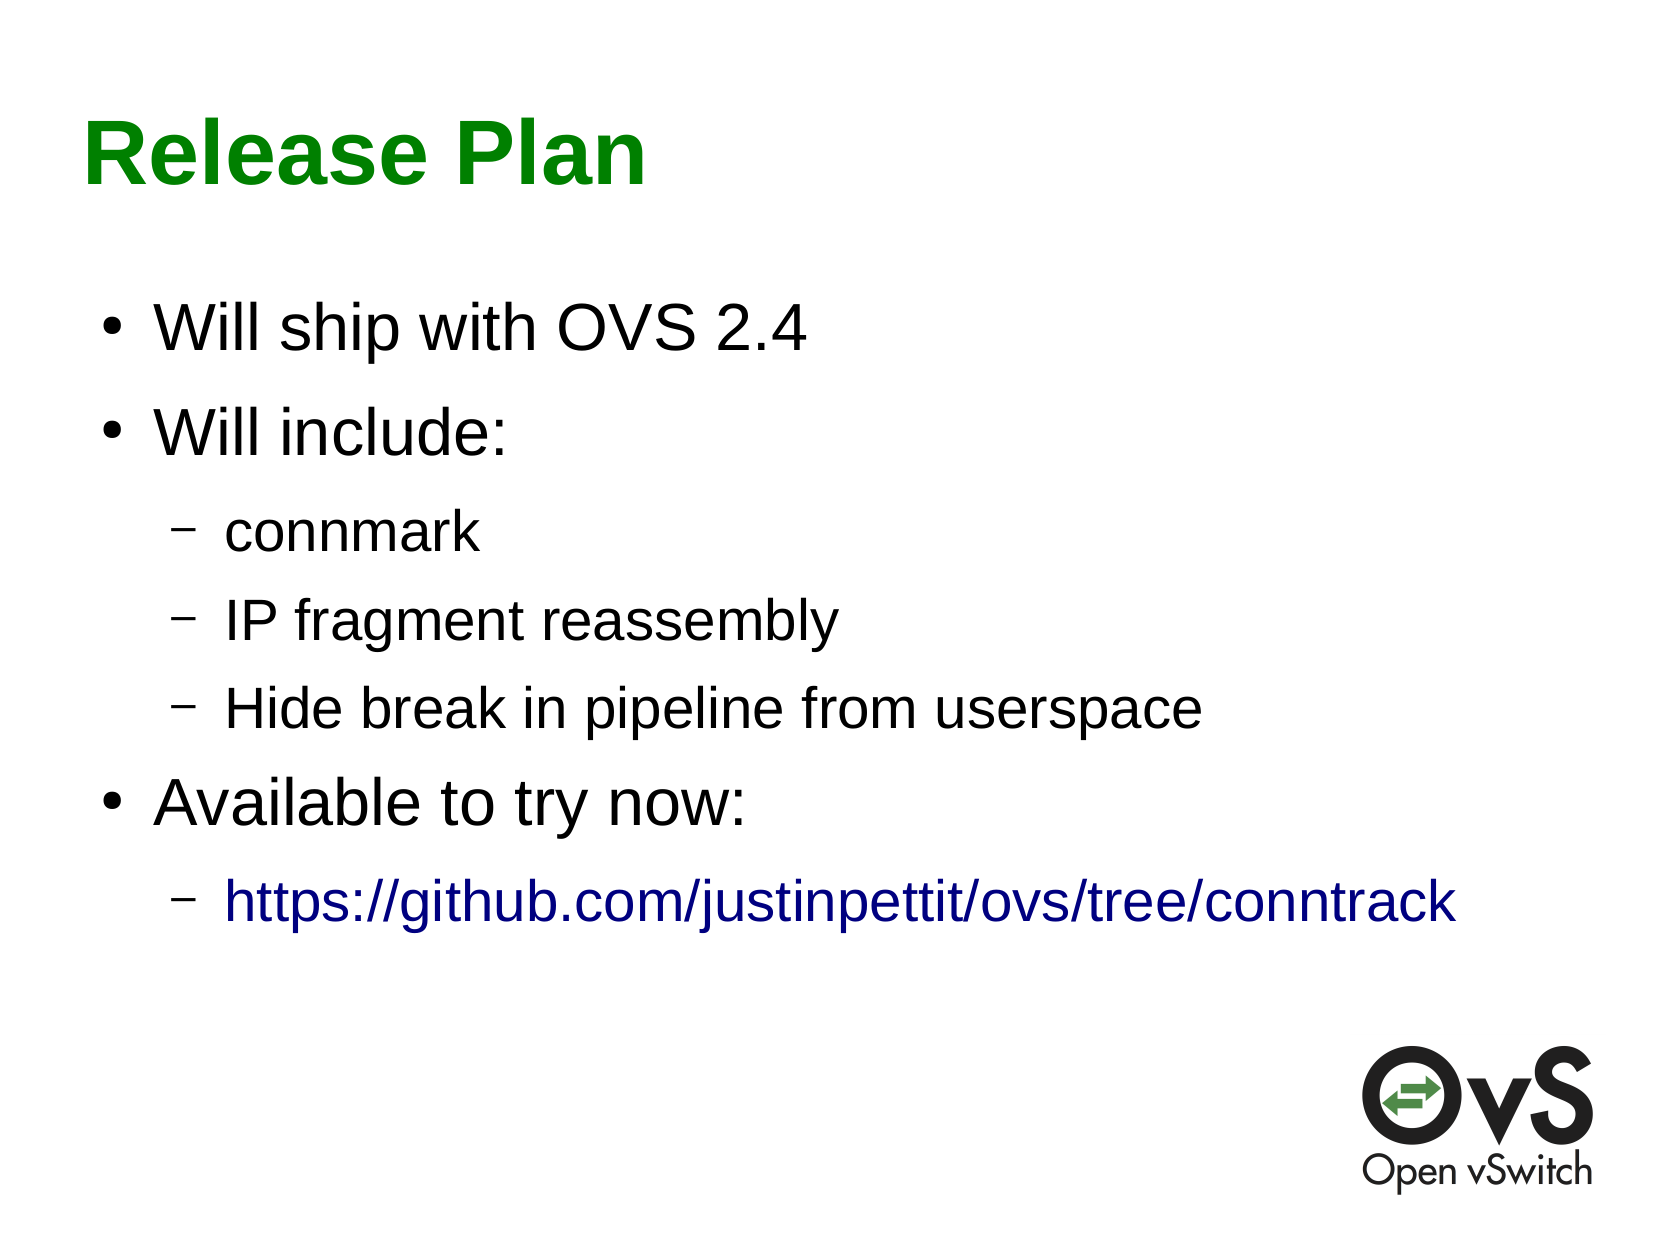

# Release Plan
Will ship with OVS 2.4
Will include:
connmark
IP fragment reassembly
Hide break in pipeline from userspace
Available to try now:
https://github.com/justinpettit/ovs/tree/conntrack